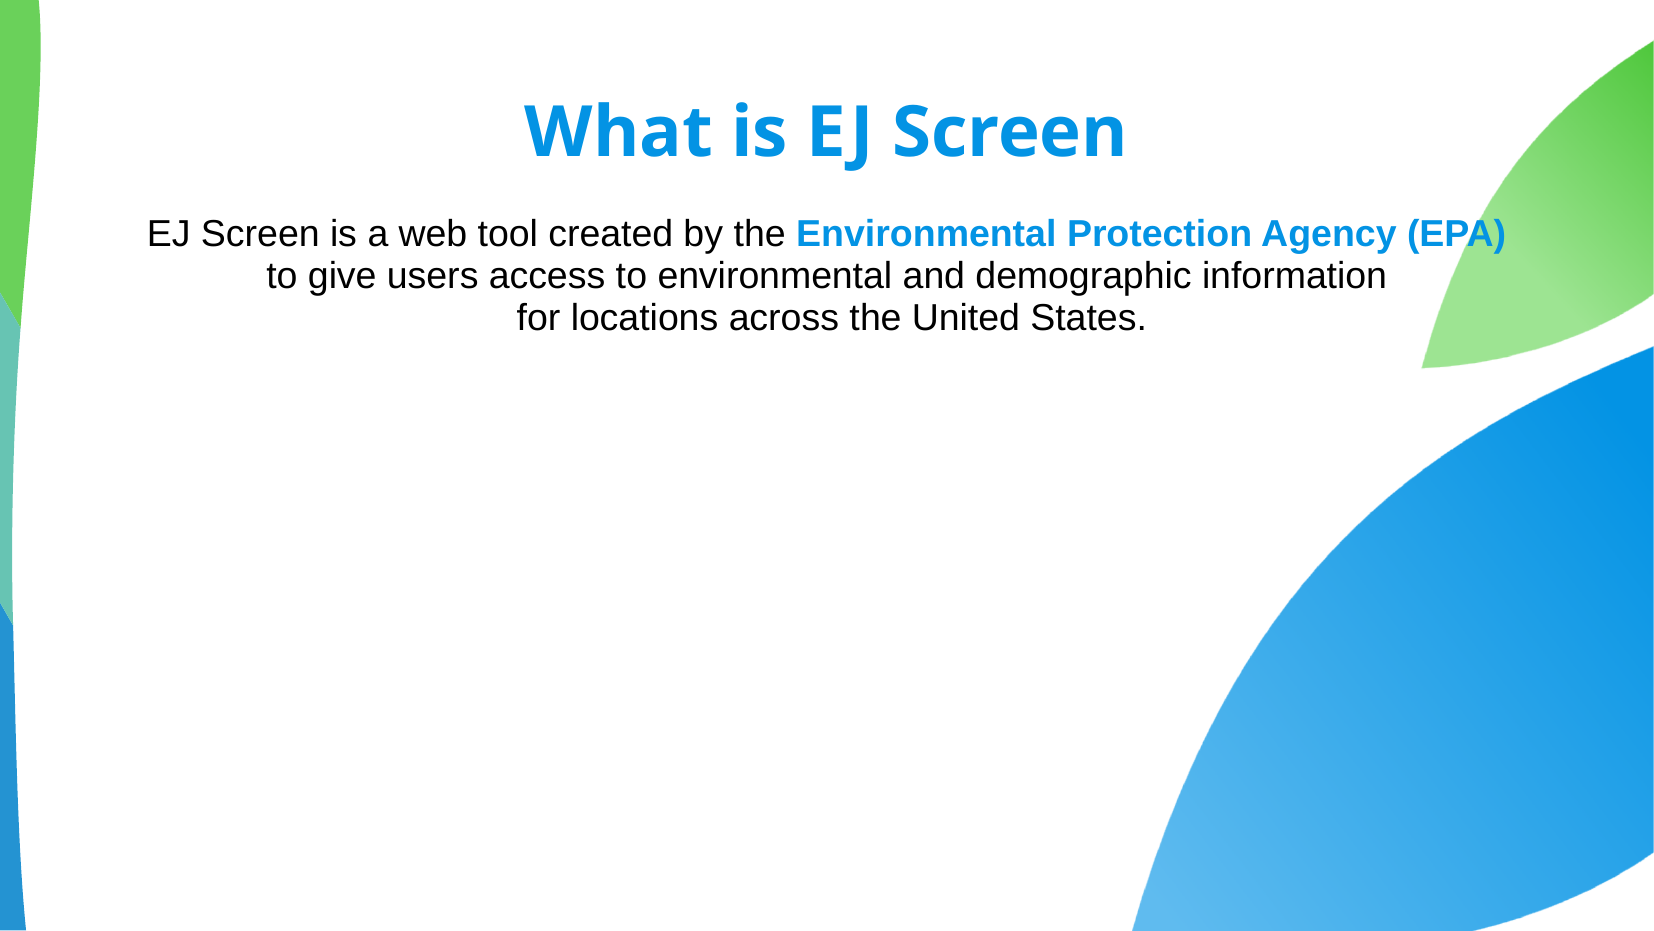

What is EJ Screen
EJ Screen is a web tool created by the Environmental Protection Agency (EPA)
to give users access to environmental and demographic information
for locations across the United States.
70%
30%